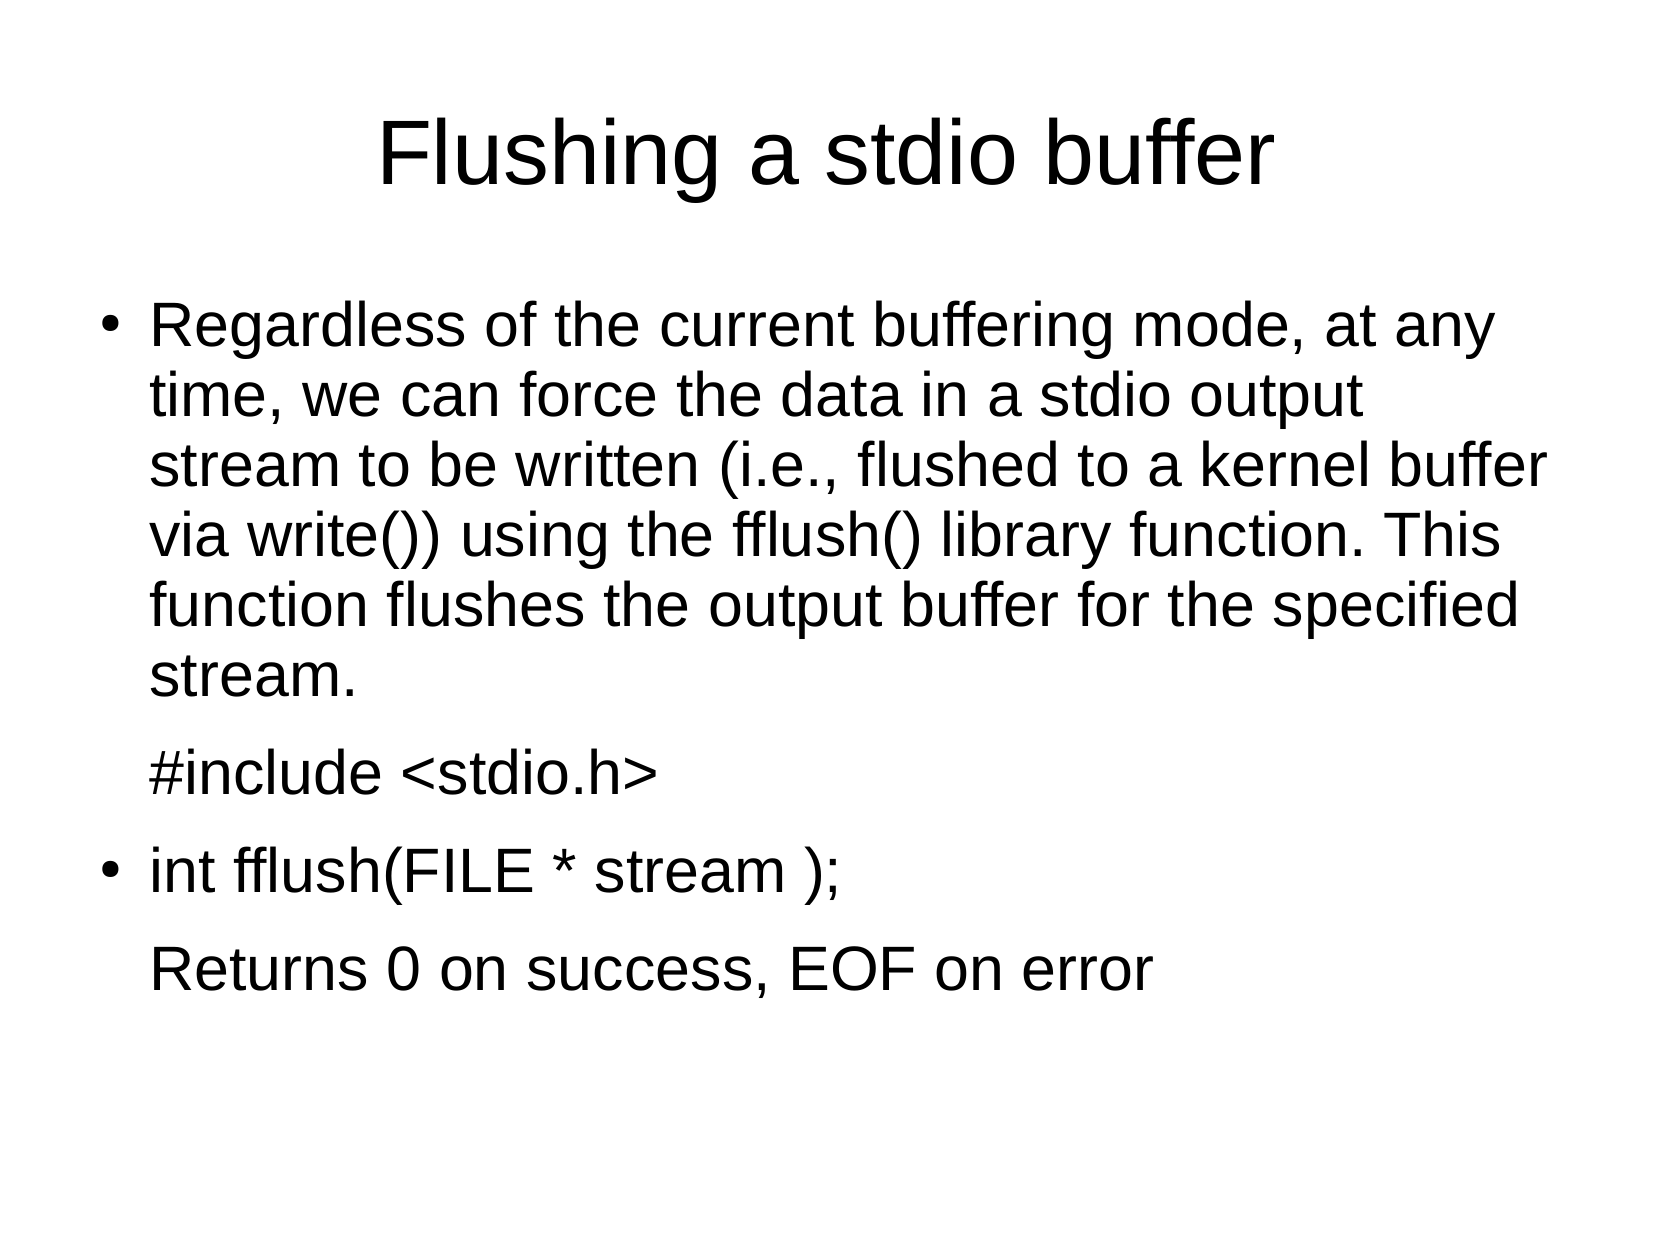

# Flushing a stdio buffer
Regardless of the current buffering mode, at any time, we can force the data in a stdio output stream to be written (i.e., flushed to a kernel buffer via write()) using the fflush() library function. This function flushes the output buffer for the specified stream.
#include <stdio.h>
int fflush(FILE * stream );
Returns 0 on success, EOF on error